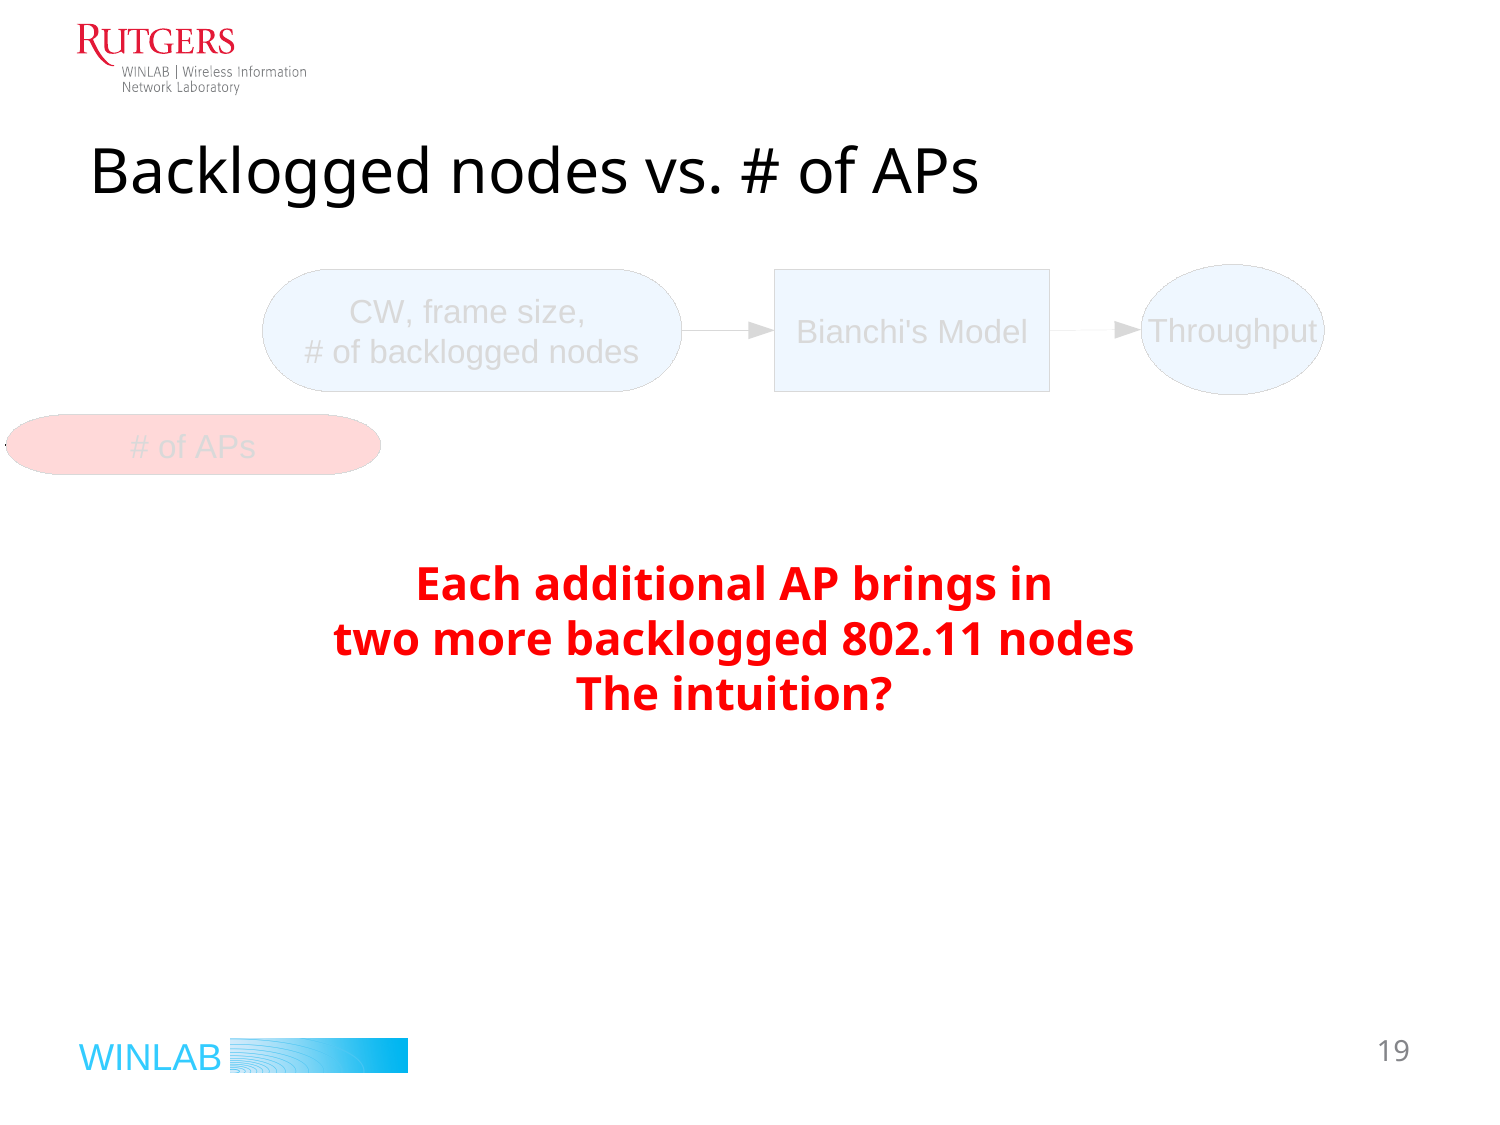

# Backlogged nodes vs. # of APs
Each additional AP brings in
two more backlogged 802.11 nodes
The intuition?
Throughput
CW, frame size,
# of backlogged nodes
Bianchi's Model
# of APs
Gong and Marbach's [MobiHoc '06] TCP Reno model shows that
At operating point for TCP Reno on IEEE 802.11 for a single source flows, E[backlogged] = 2,
If n additional flows are added, then
E[backlogged] = 2(1+n)
Trivial extension to i interfering WLANs
	E[backlogged] = 2i
19